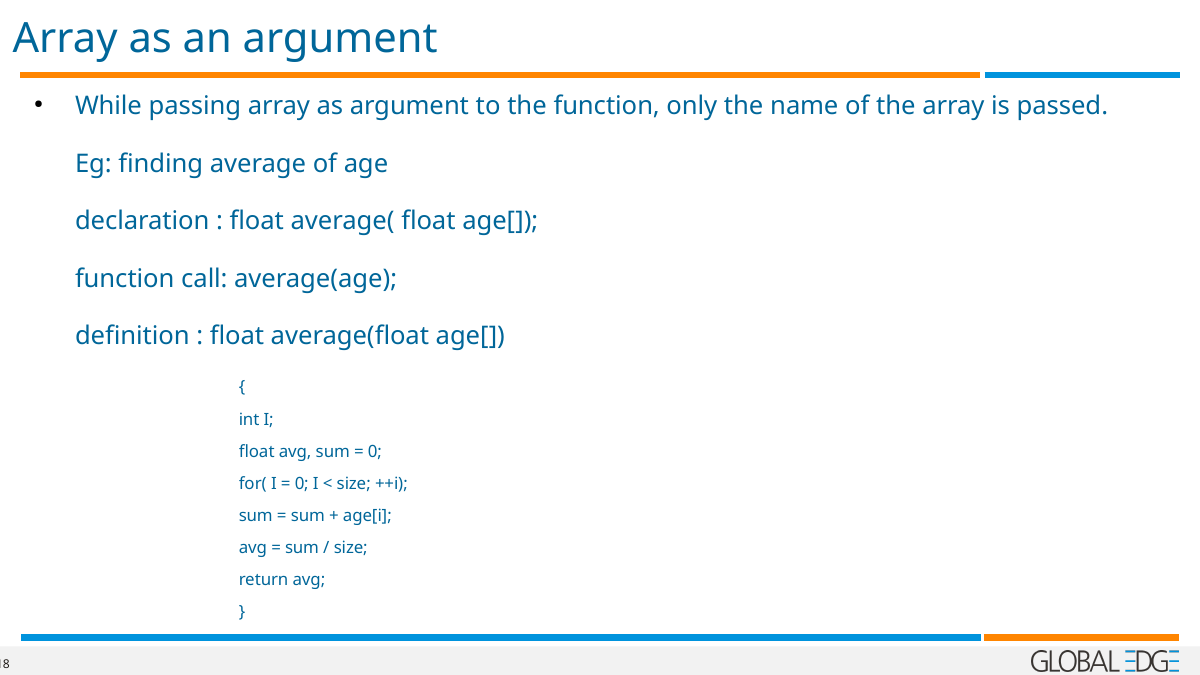

# Array as an argument
While passing array as argument to the function, only the name of the array is passed.
Eg: finding average of age
declaration : float average( float age[]);
function call: average(age);
definition : float average(float age[])
{
int I;
float avg, sum = 0;
for( I = 0; I < size; ++i);
sum = sum + age[i];
avg = sum / size;
return avg;
}